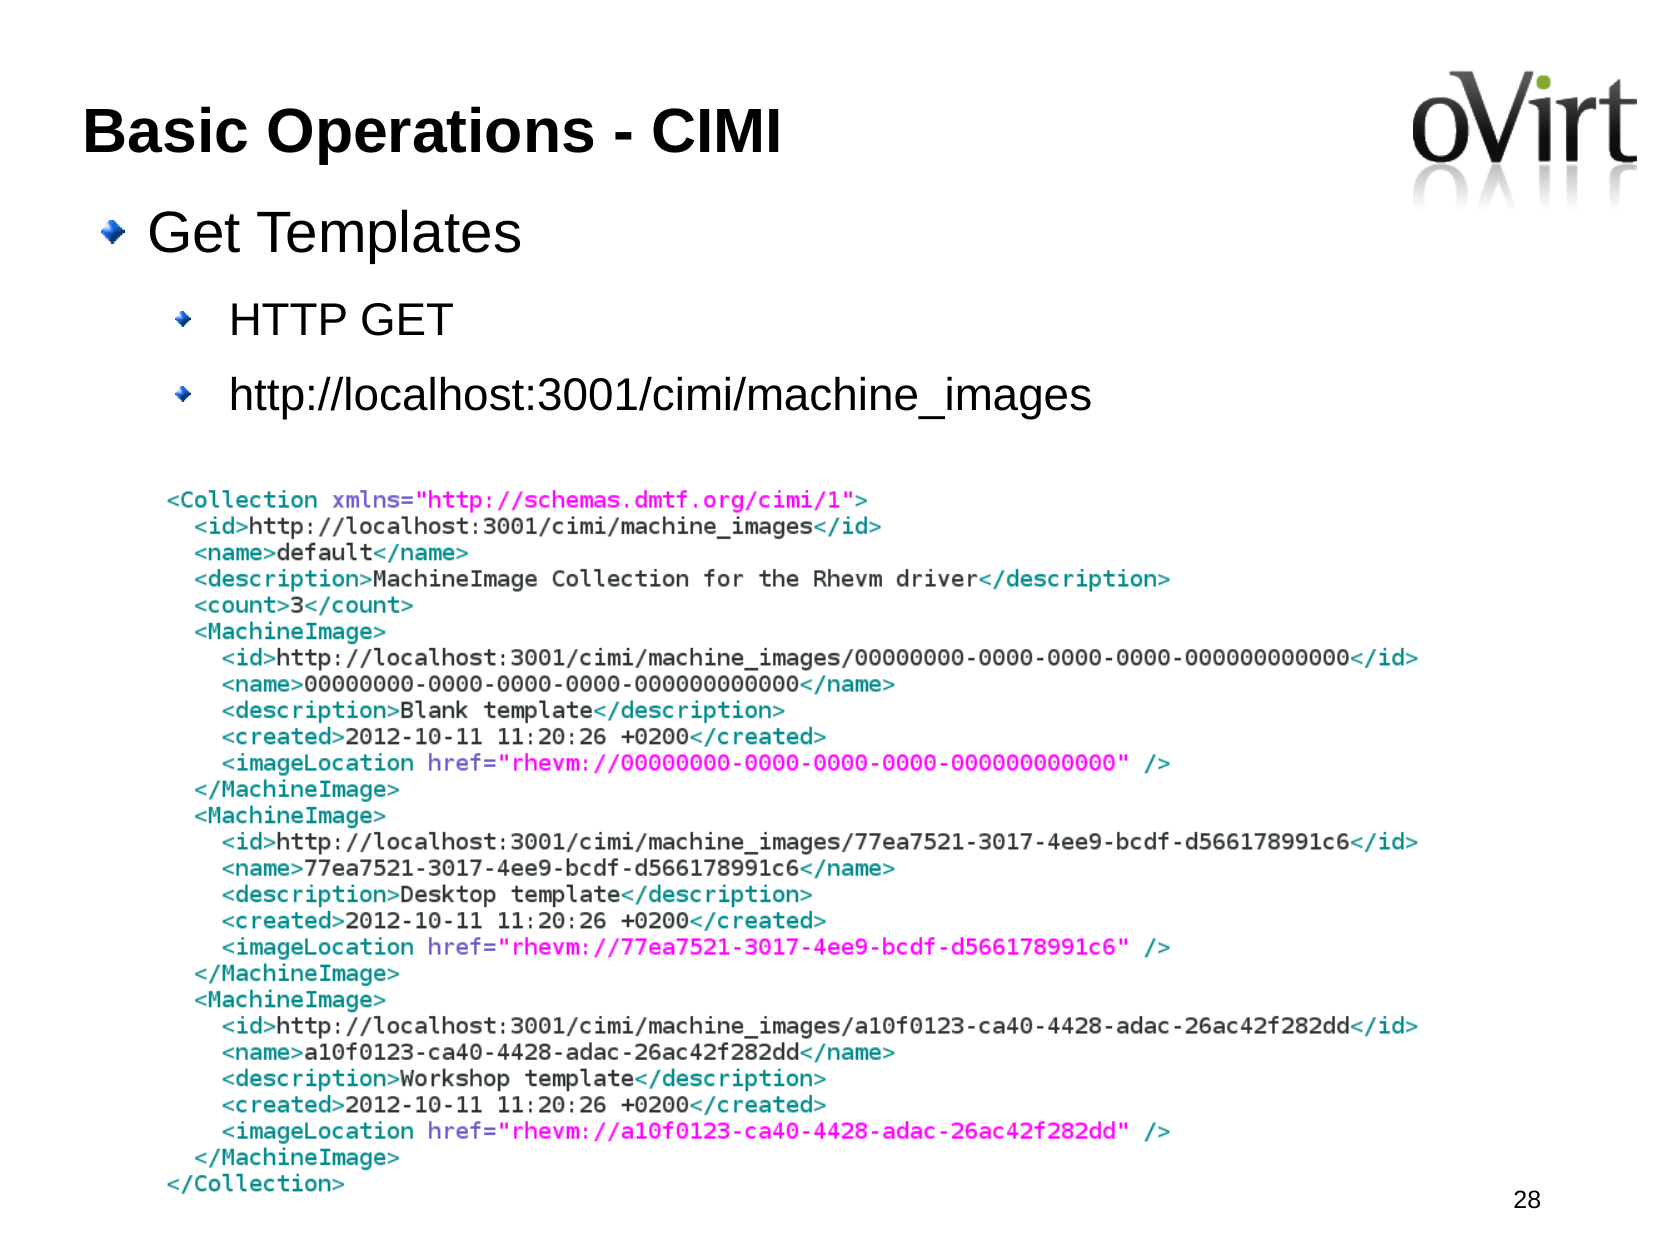

# Basic Operations - CIMI
Get Templates
HTTP GET
http://localhost:3001/cimi/machine_images